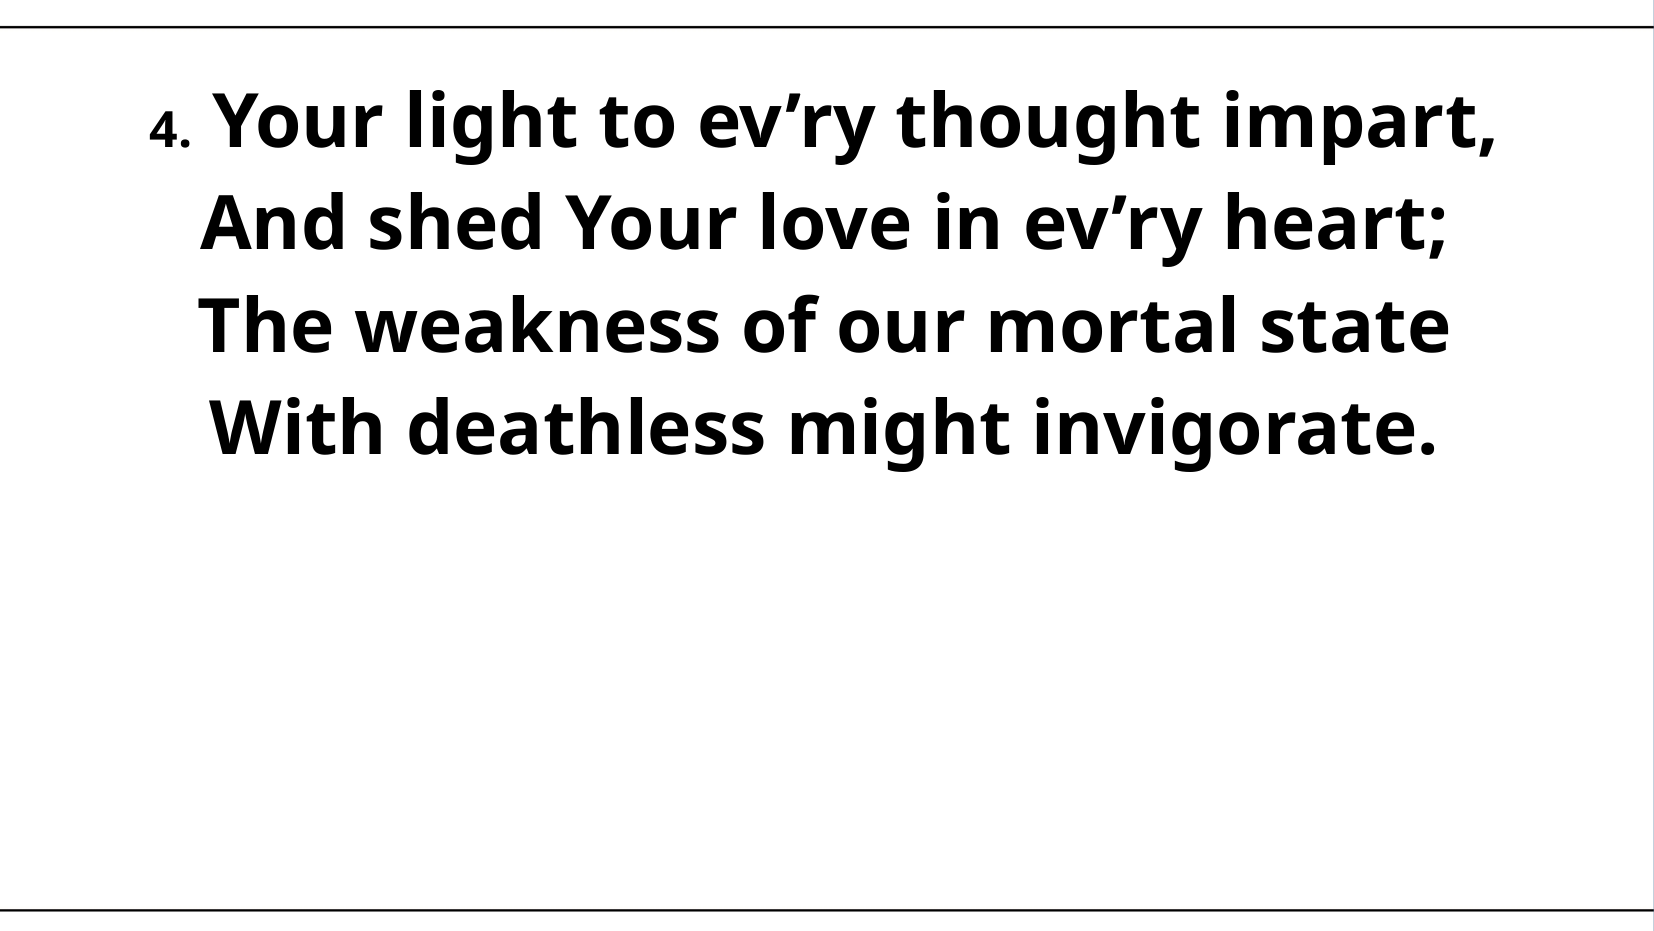

4. Your light to ev’ry thought impart,
And shed Your love in ev’ry heart;
The weakness of our mortal state
With deathless might invigorate.